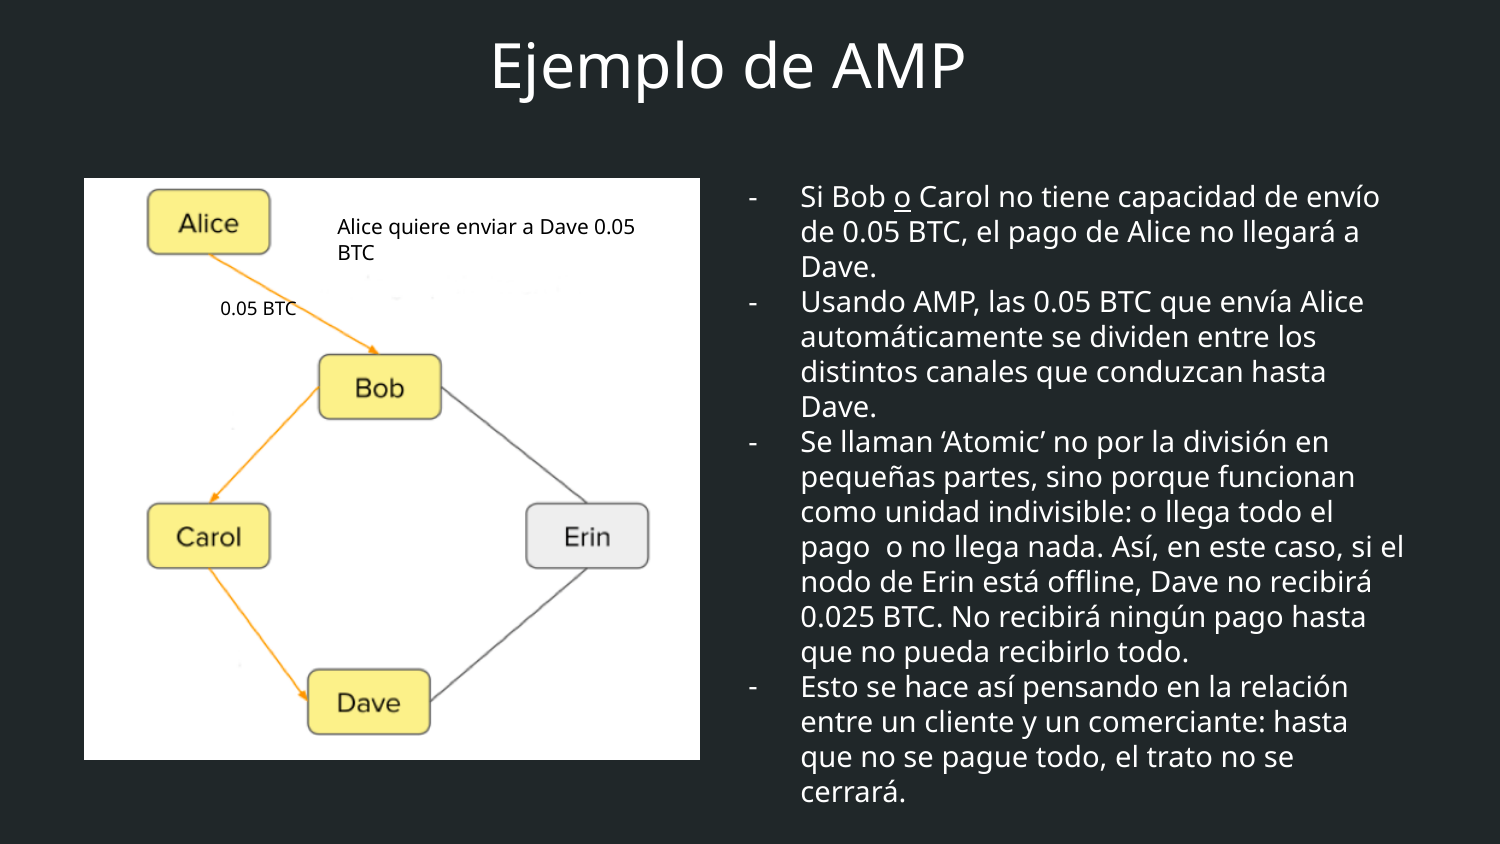

Ejemplo de AMP
Si Bob o Carol no tiene capacidad de envío de 0.05 BTC, el pago de Alice no llegará a Dave.
Usando AMP, las 0.05 BTC que envía Alice automáticamente se dividen entre los distintos canales que conduzcan hasta Dave.
Se llaman ‘Atomic’ no por la división en pequeñas partes, sino porque funcionan como unidad indivisible: o llega todo el pago o no llega nada. Así, en este caso, si el nodo de Erin está offline, Dave no recibirá 0.025 BTC. No recibirá ningún pago hasta que no pueda recibirlo todo.
Esto se hace así pensando en la relación entre un cliente y un comerciante: hasta que no se pague todo, el trato no se cerrará.
Demo para visualizar cómo funcionan los AMPs:
https://twitter.com/lopp/status/1046096631303671809
Alice quiere enviar a Dave 0.05 BTC
0.05 BTC